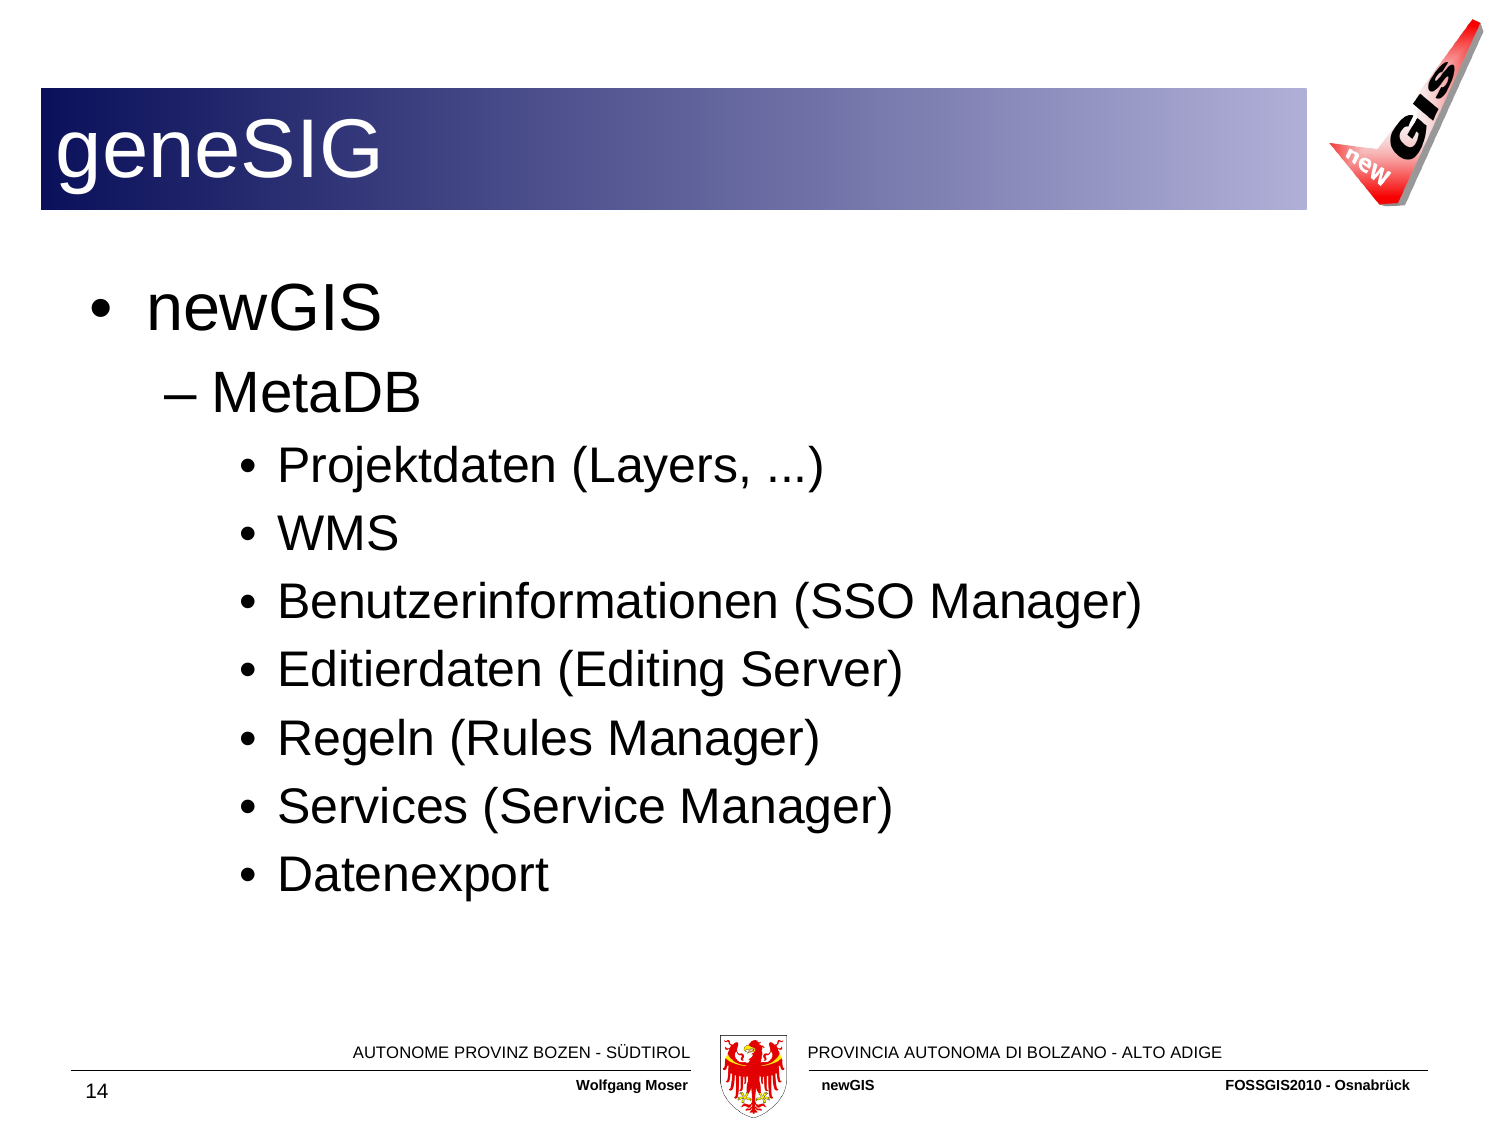

geneSIG
# newGIS
MetaDB
Projektdaten (Layers, ...)
WMS
Benutzerinformationen (SSO Manager)
Editierdaten (Editing Server)
Regeln (Rules Manager)
Services (Service Manager)
Datenexport